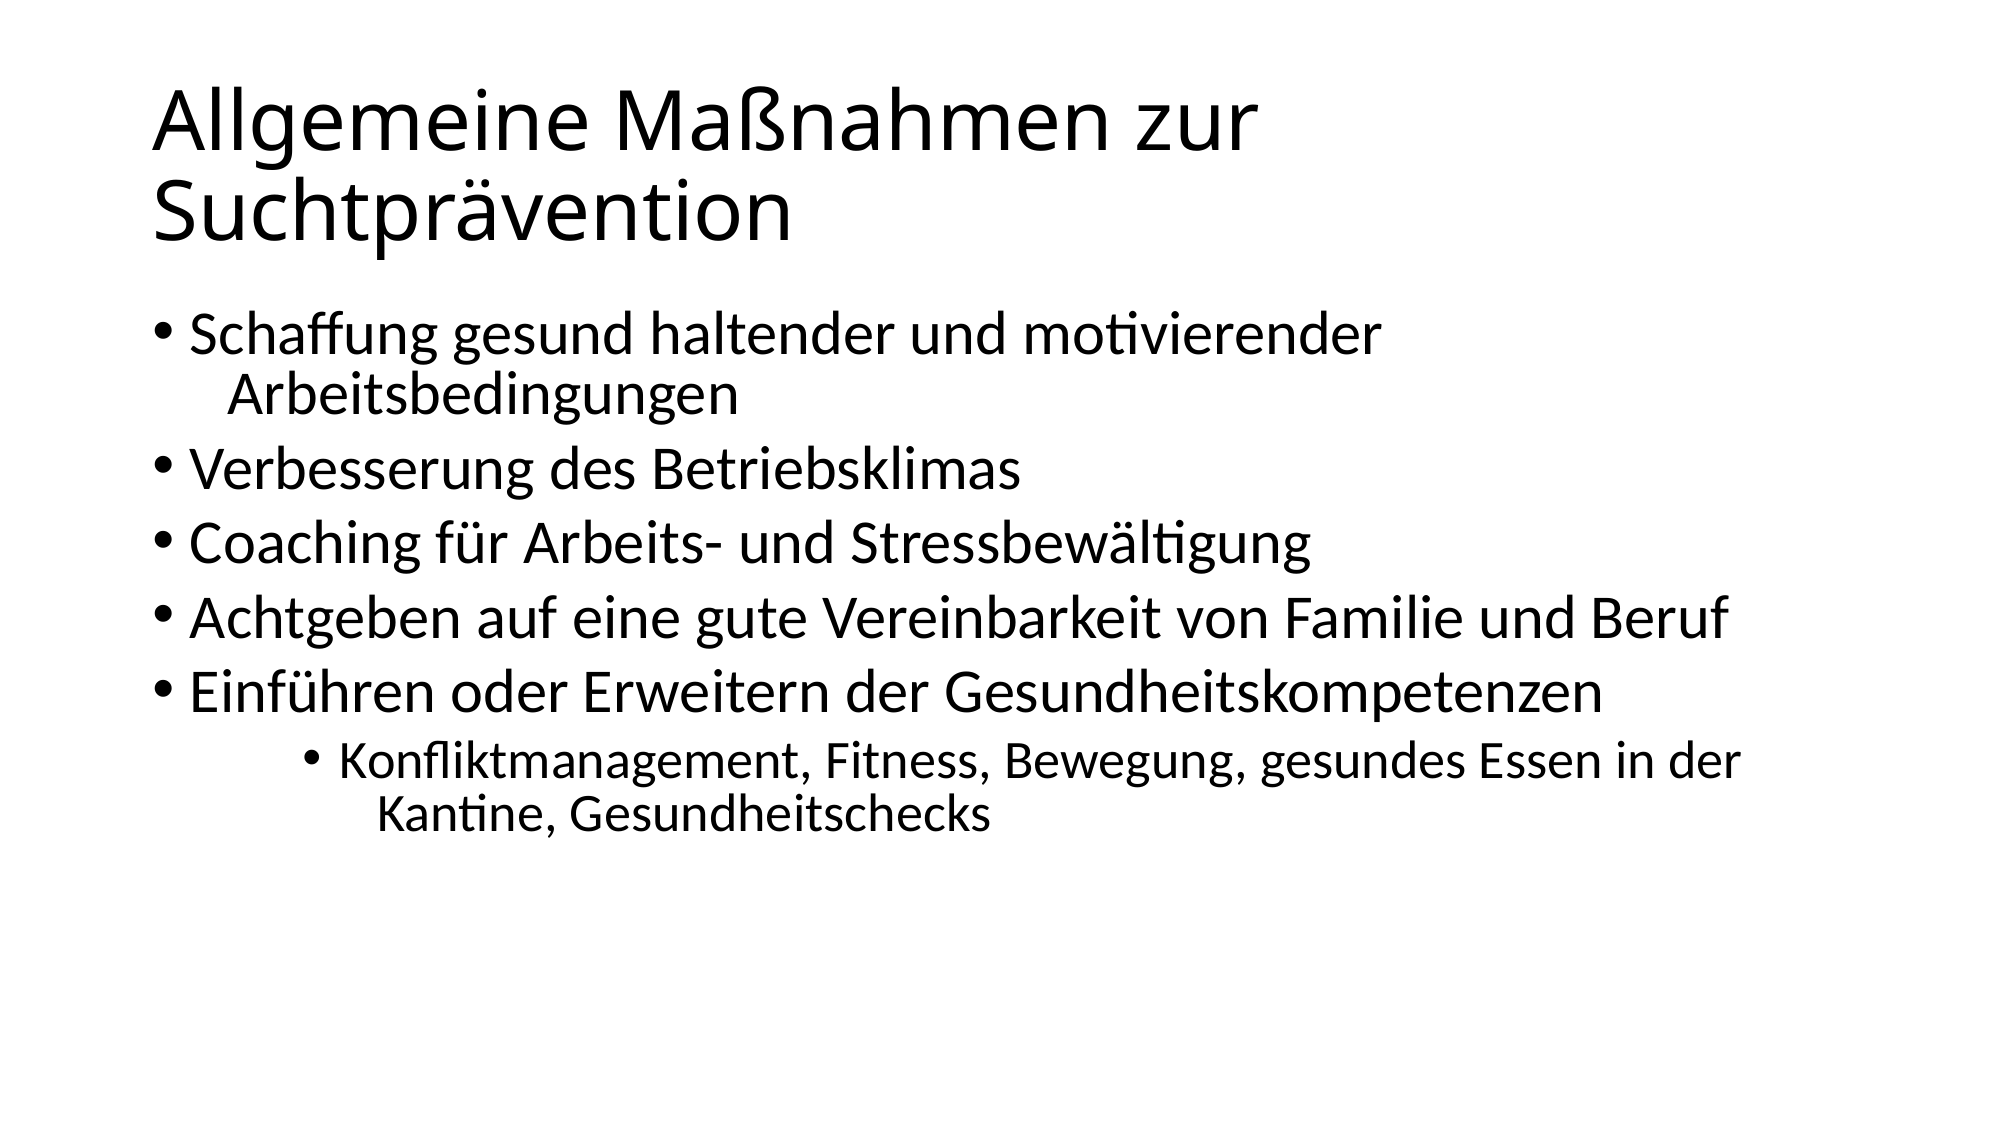

# Allgemeine Maßnahmen zur Suchtprävention
Schaffung gesund haltender und motivierender Arbeitsbedingungen
Verbesserung des Betriebsklimas
Coaching für Arbeits- und Stressbewältigung
Achtgeben auf eine gute Vereinbarkeit von Familie und Beruf
Einführen oder Erweitern der Gesundheitskompetenzen
Konfliktmanagement, Fitness, Bewegung, gesundes Essen in der Kantine, Gesundheitschecks